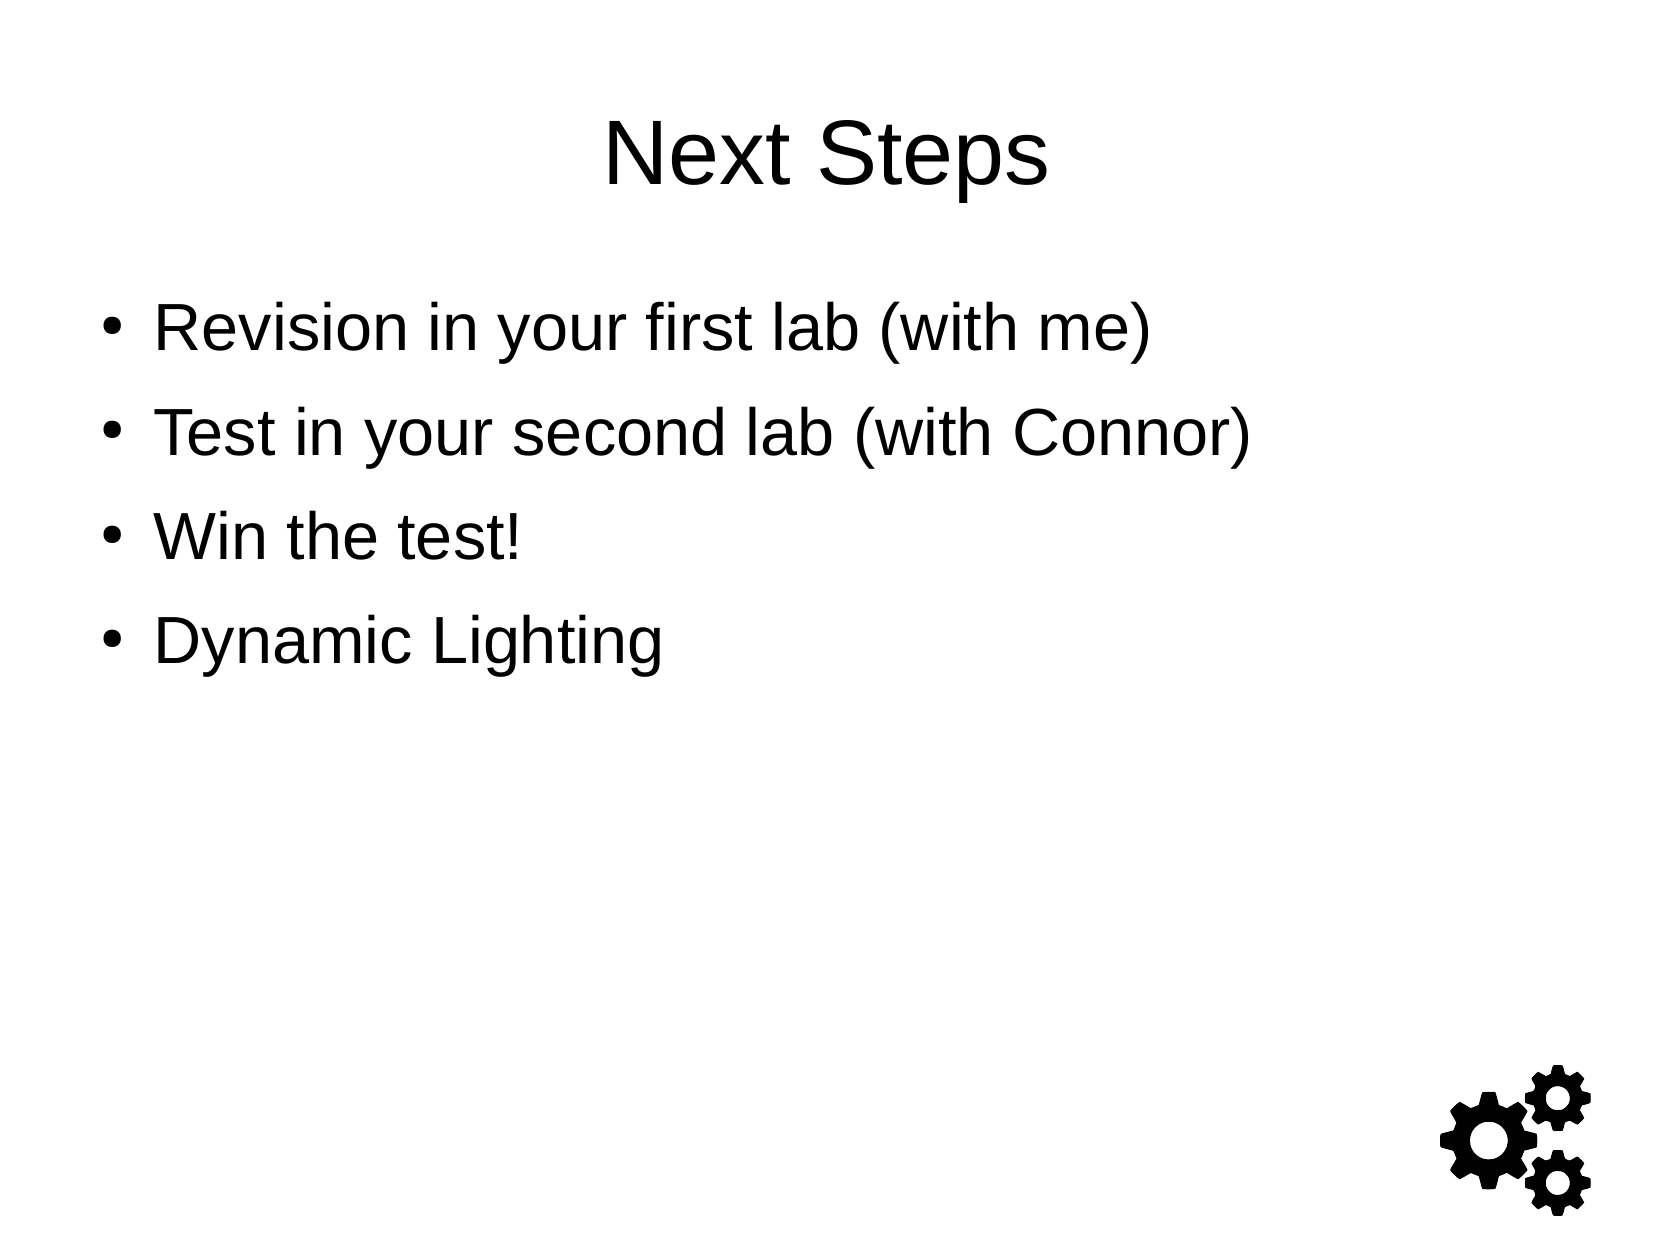

# Next Steps
Revision in your first lab (with me)
Test in your second lab (with Connor)
Win the test!
Dynamic Lighting